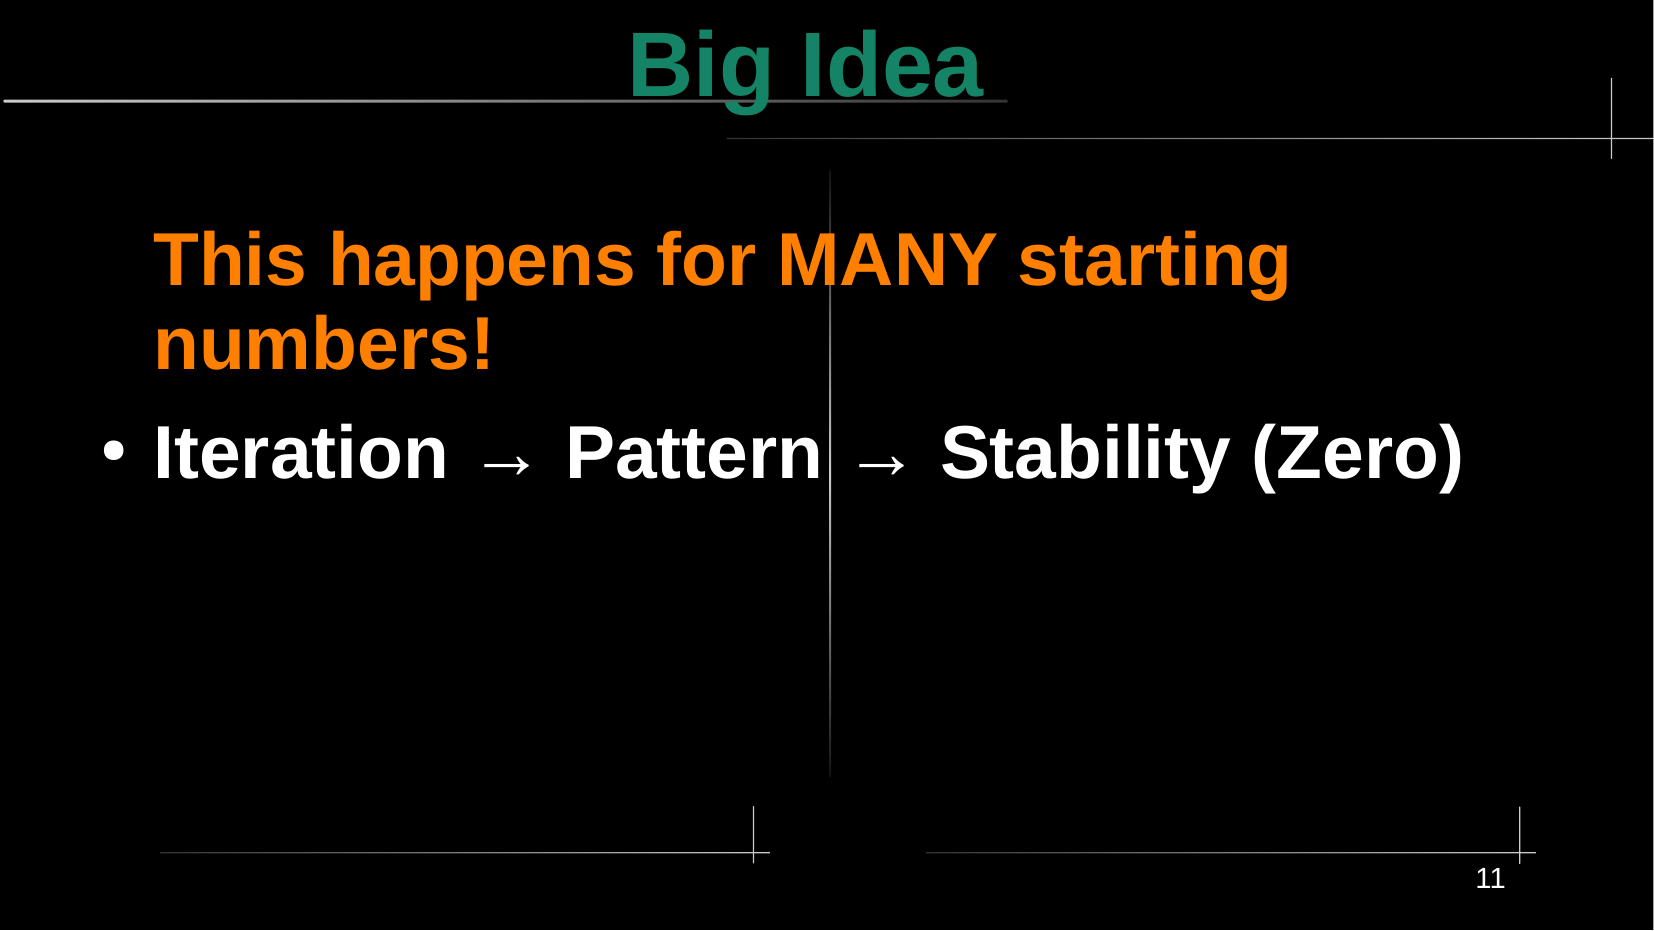

# Big Idea
This happens for MANY starting numbers!
Iteration → Pattern → Stability (Zero)
11